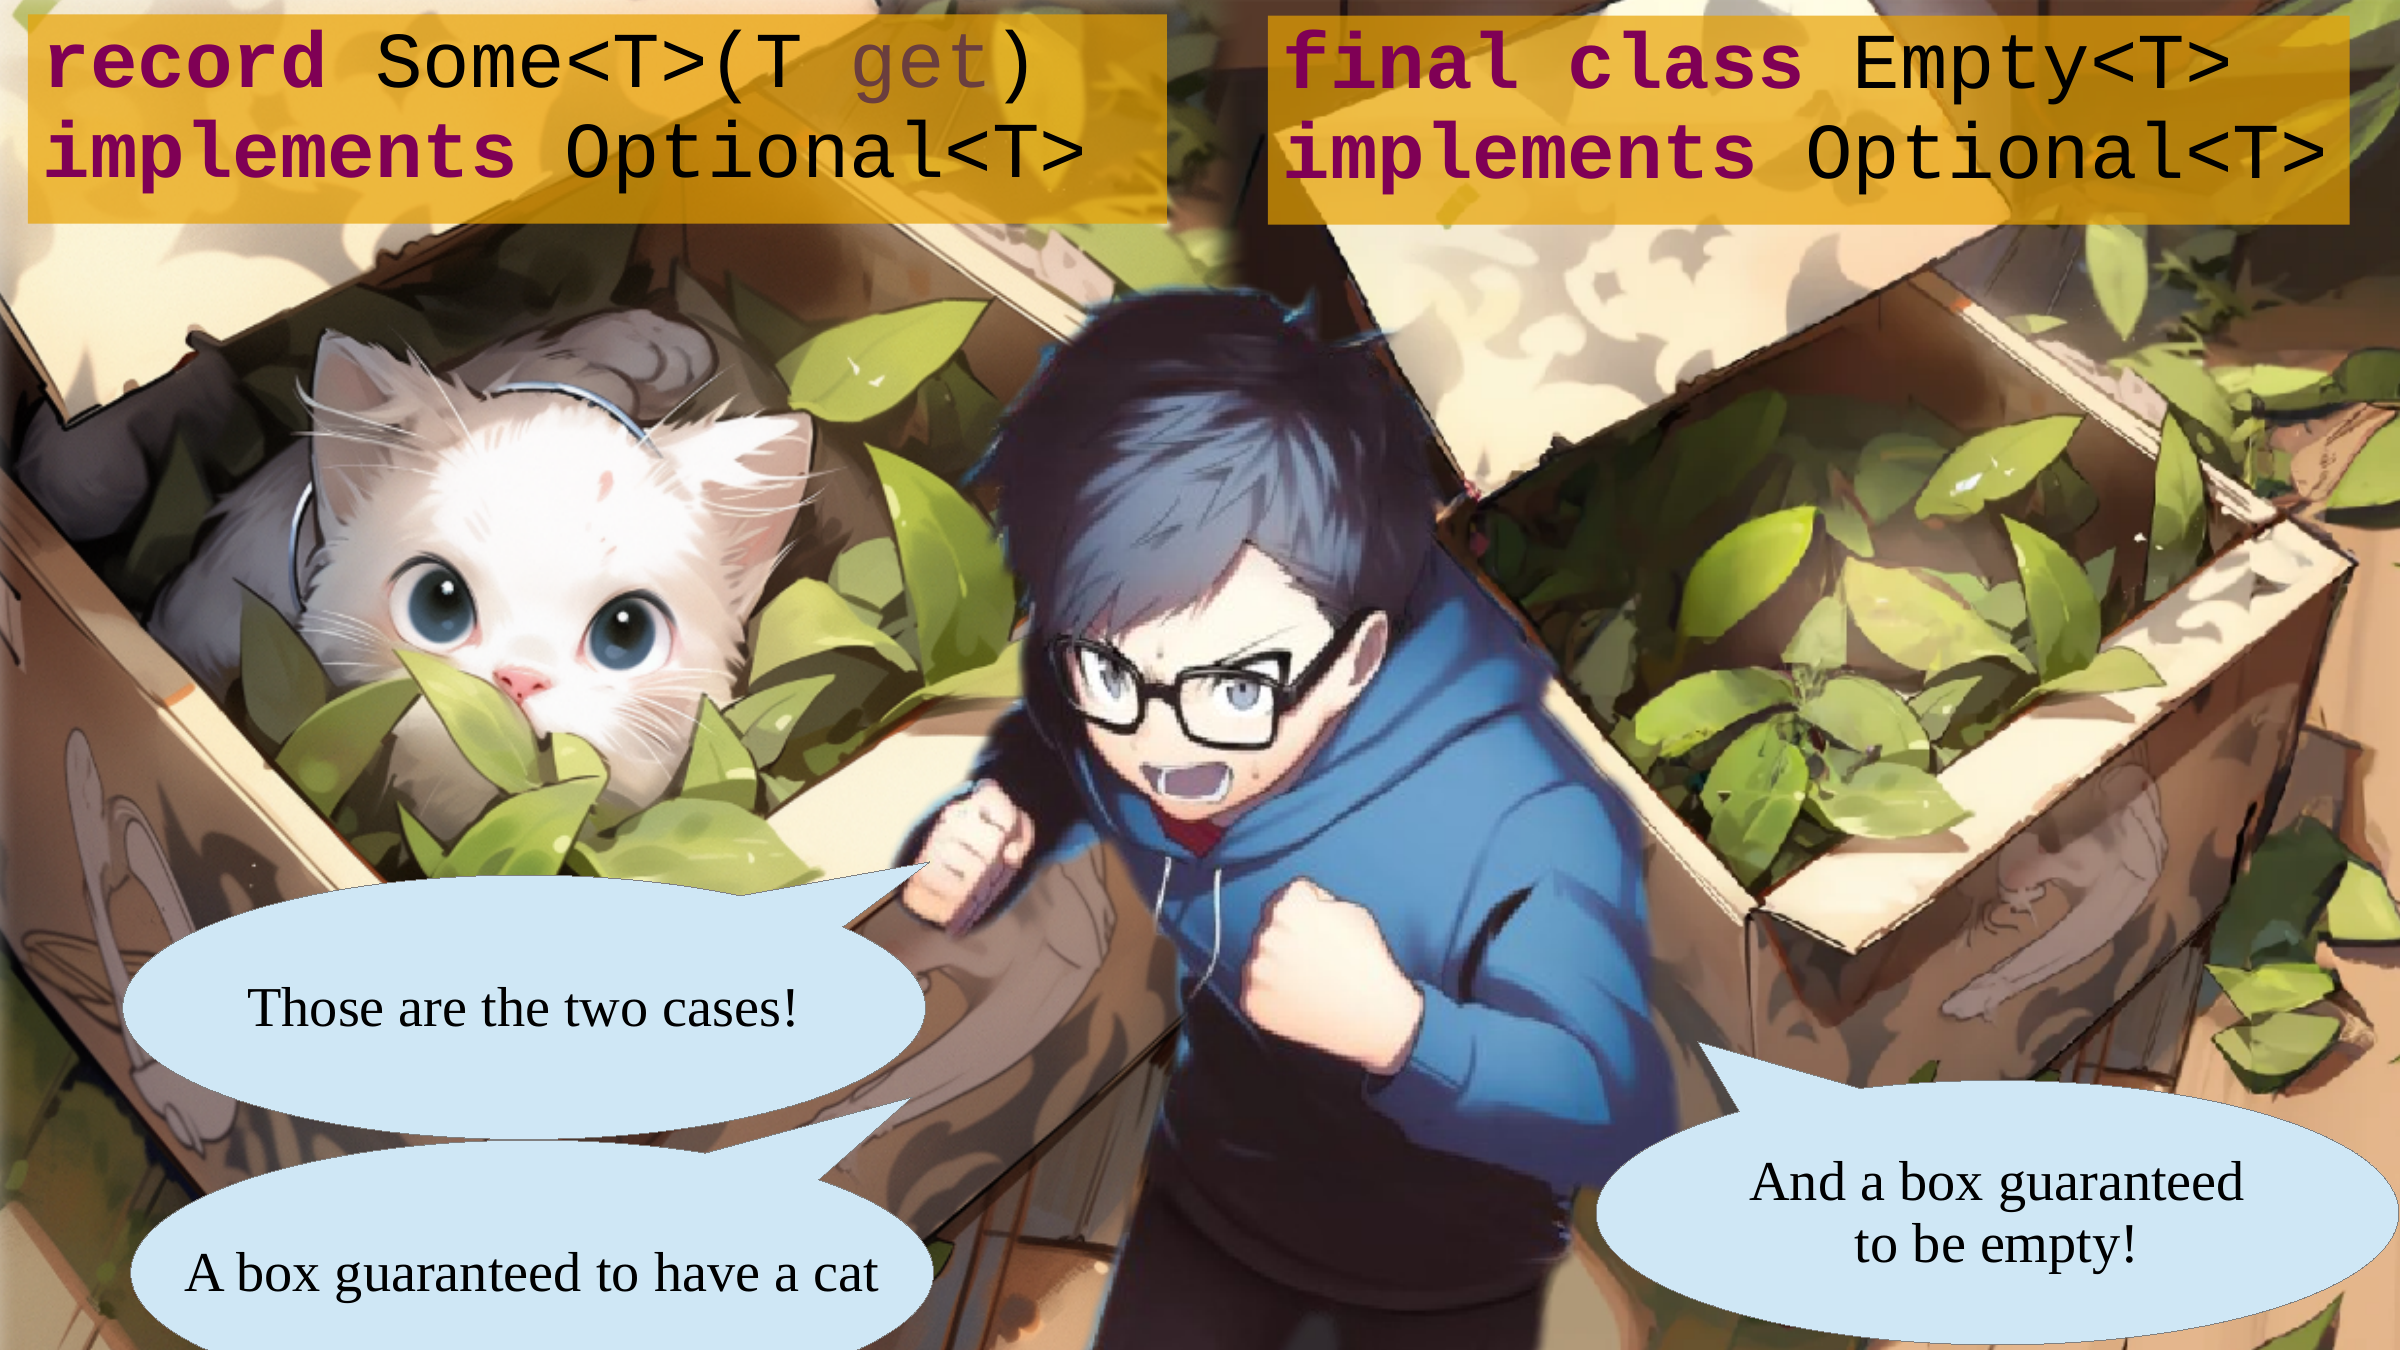

record Some<T>(T get) implements Optional<T>
final class Empty<T> implements Optional<T>
Those are the two cases!
And a box guaranteed
to be empty!
A box guaranteed to have a cat